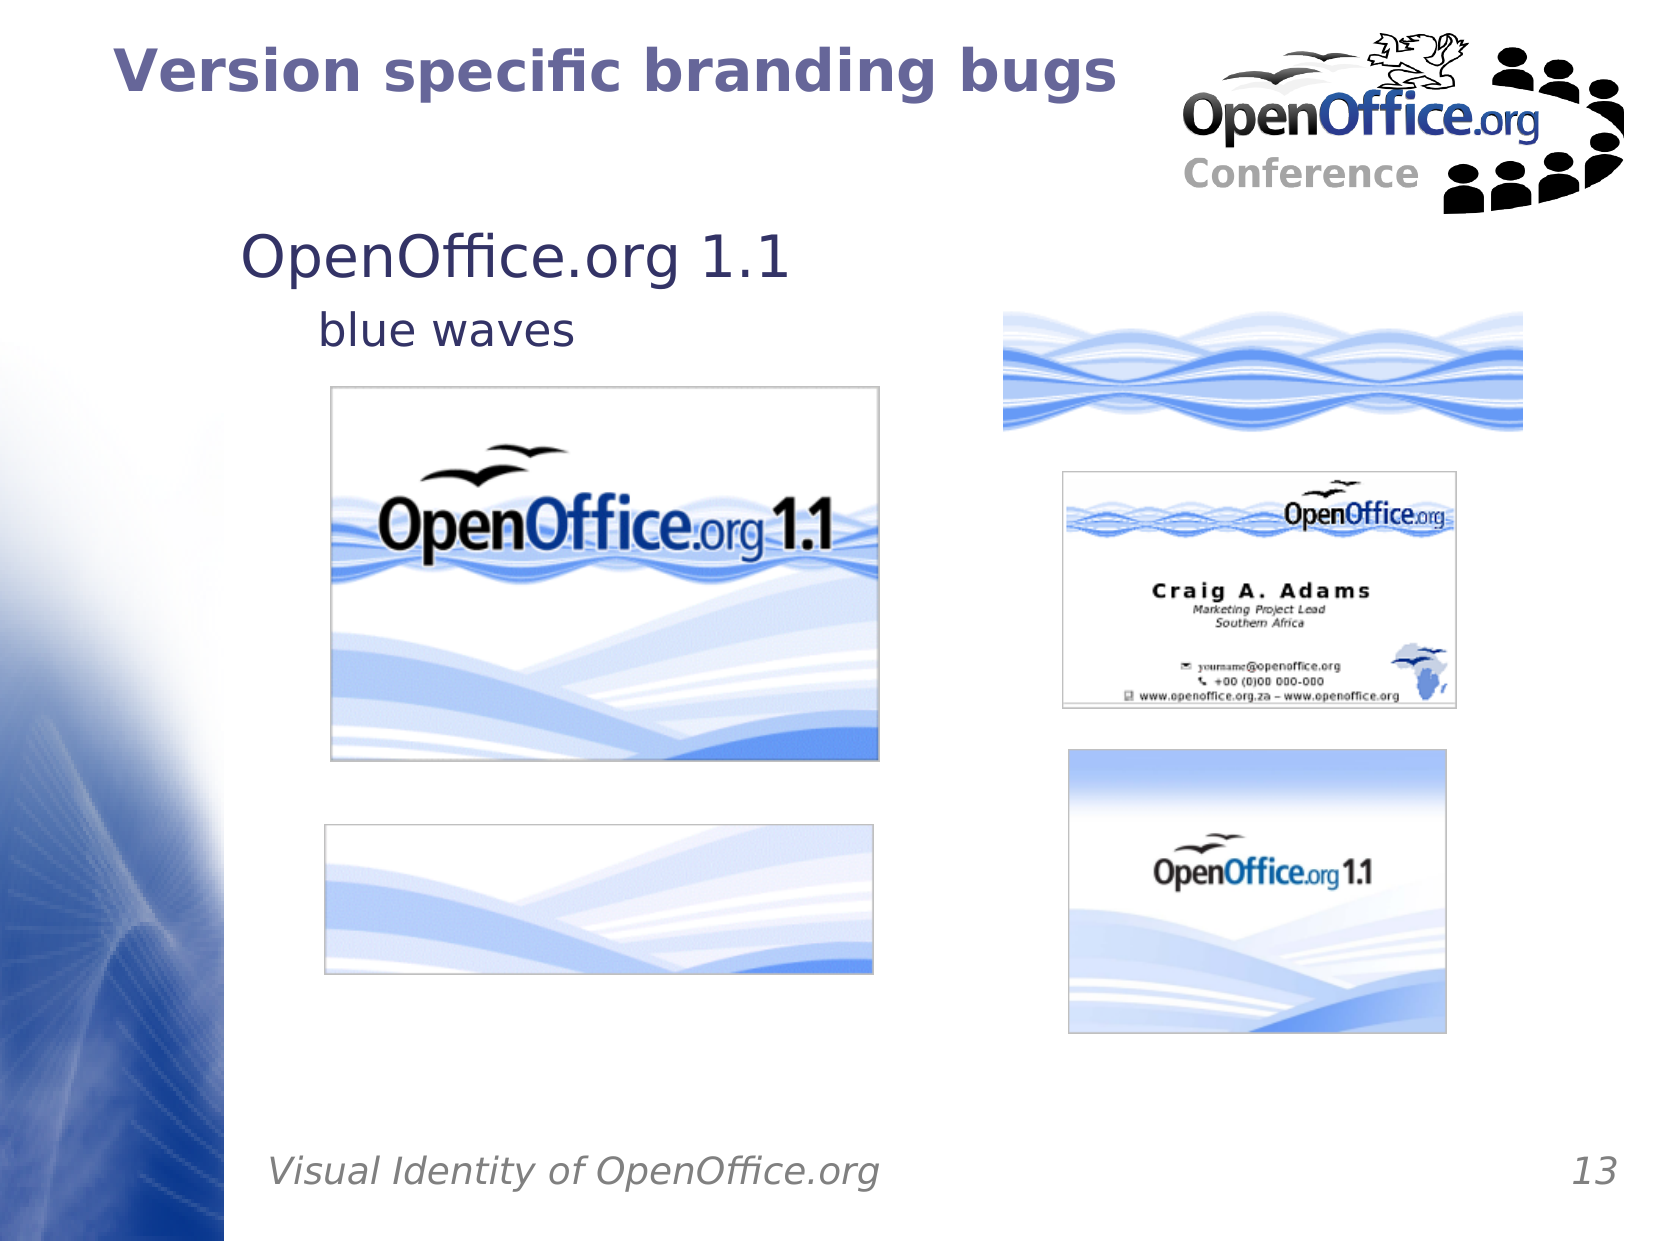

# Version specific branding bugs
OpenOffice.org 1.1
blue waves